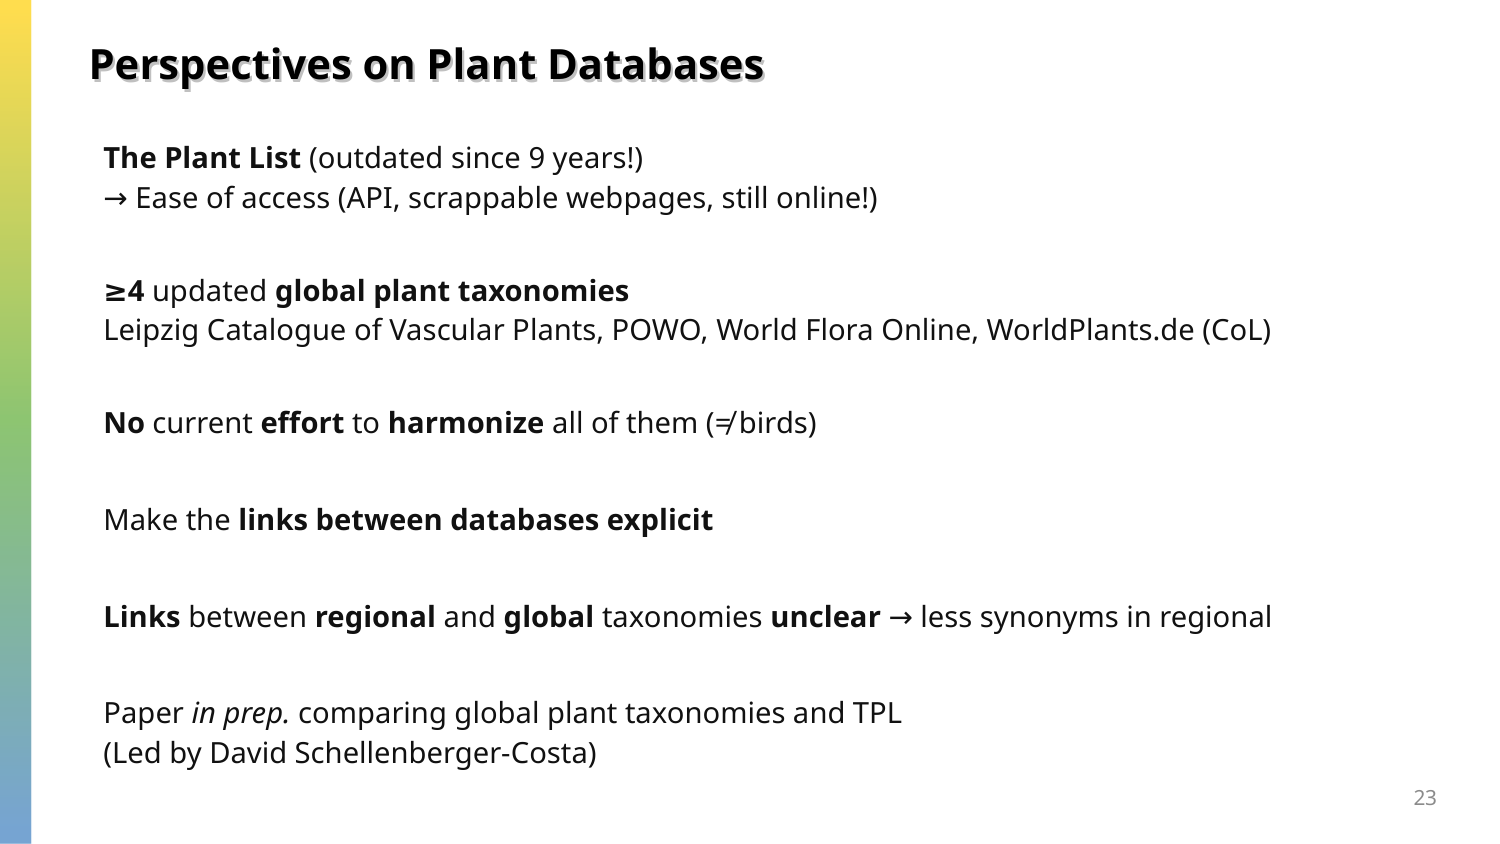

# Perspectives on Plant Databases
The Plant List (outdated since 9 years!)
→ Ease of access (API, scrappable webpages, still online!)
≥4 updated global plant taxonomies
Leipzig Catalogue of Vascular Plants, POWO, World Flora Online, WorldPlants.de (CoL)
No current effort to harmonize all of them (≠ birds)
Make the links between databases explicit
Links between regional and global taxonomies unclear → less synonyms in regional
Paper in prep. comparing global plant taxonomies and TPL
(Led by David Schellenberger-Costa)